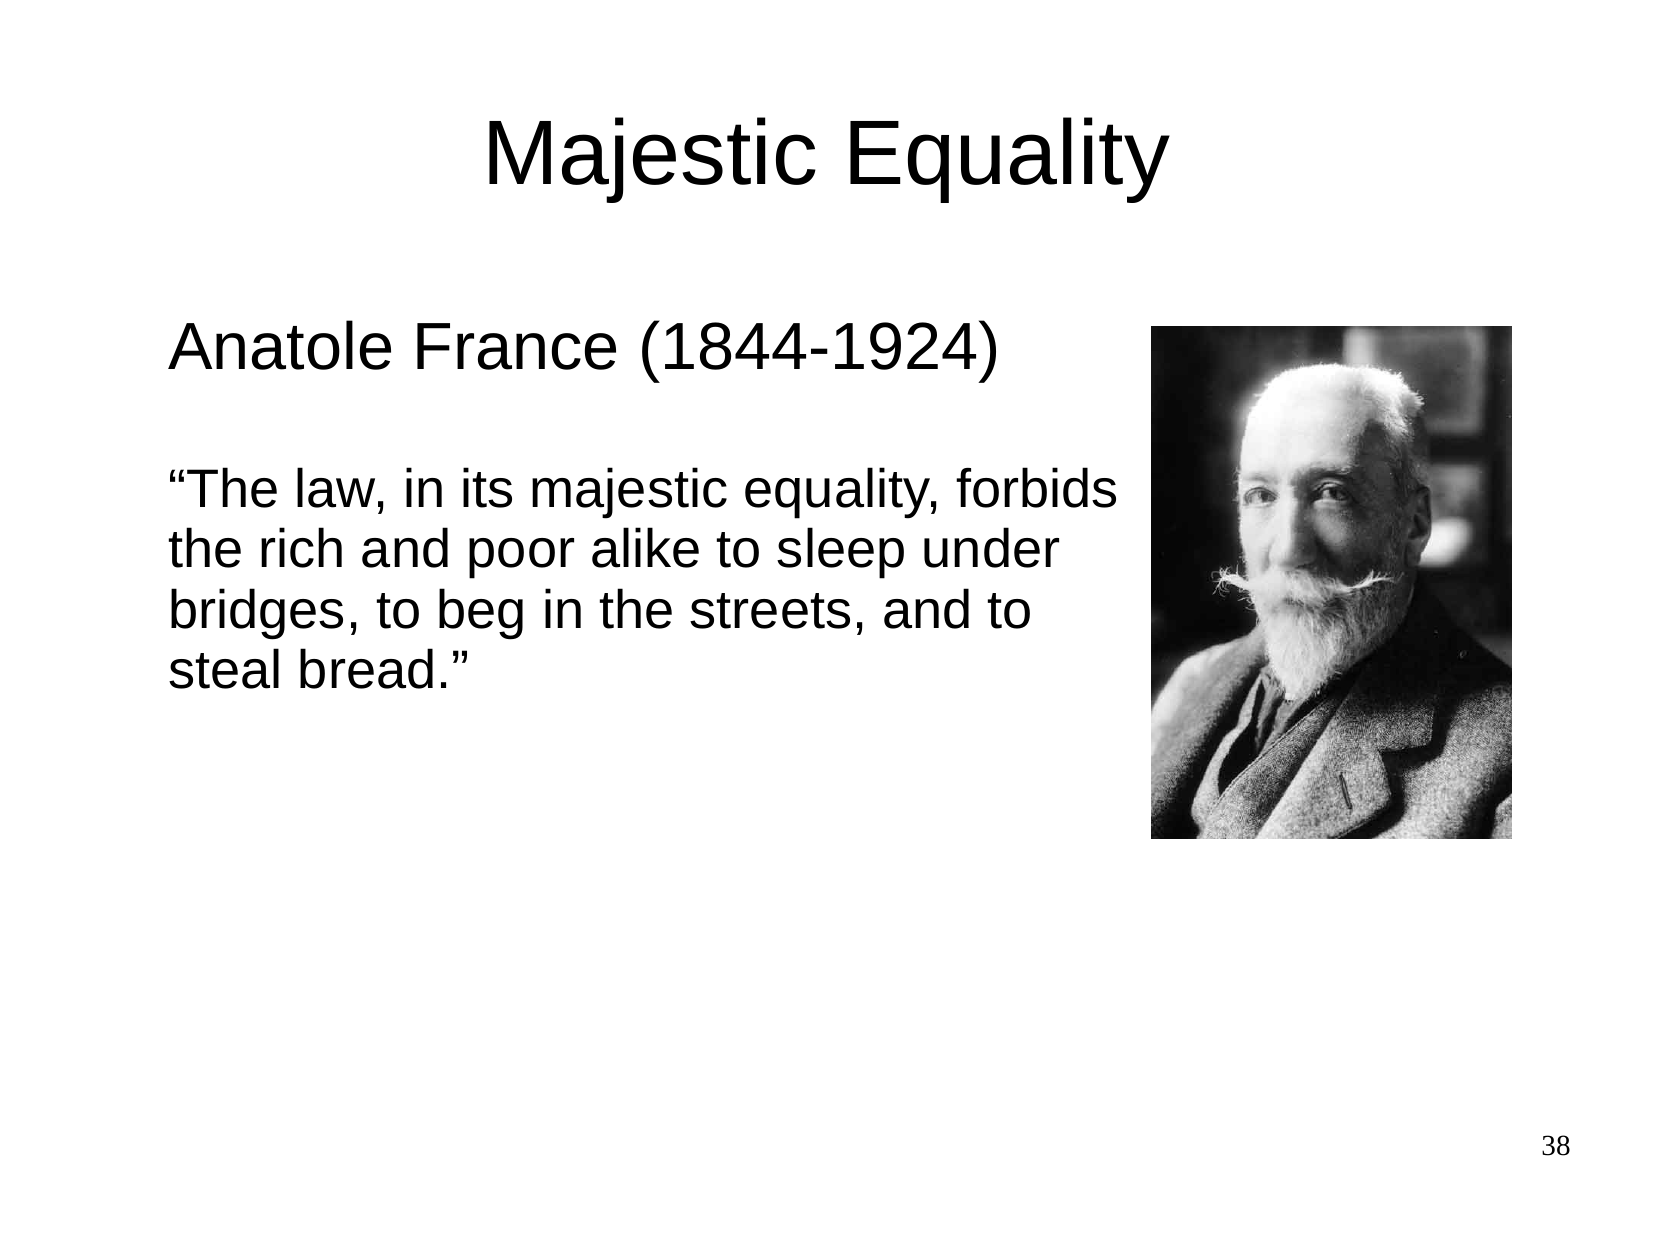

# Majestic Equality
Anatole France (1844-1924)
“The law, in its majestic equality, forbids
the rich and poor alike to sleep under
bridges, to beg in the streets, and to
steal bread.”
38